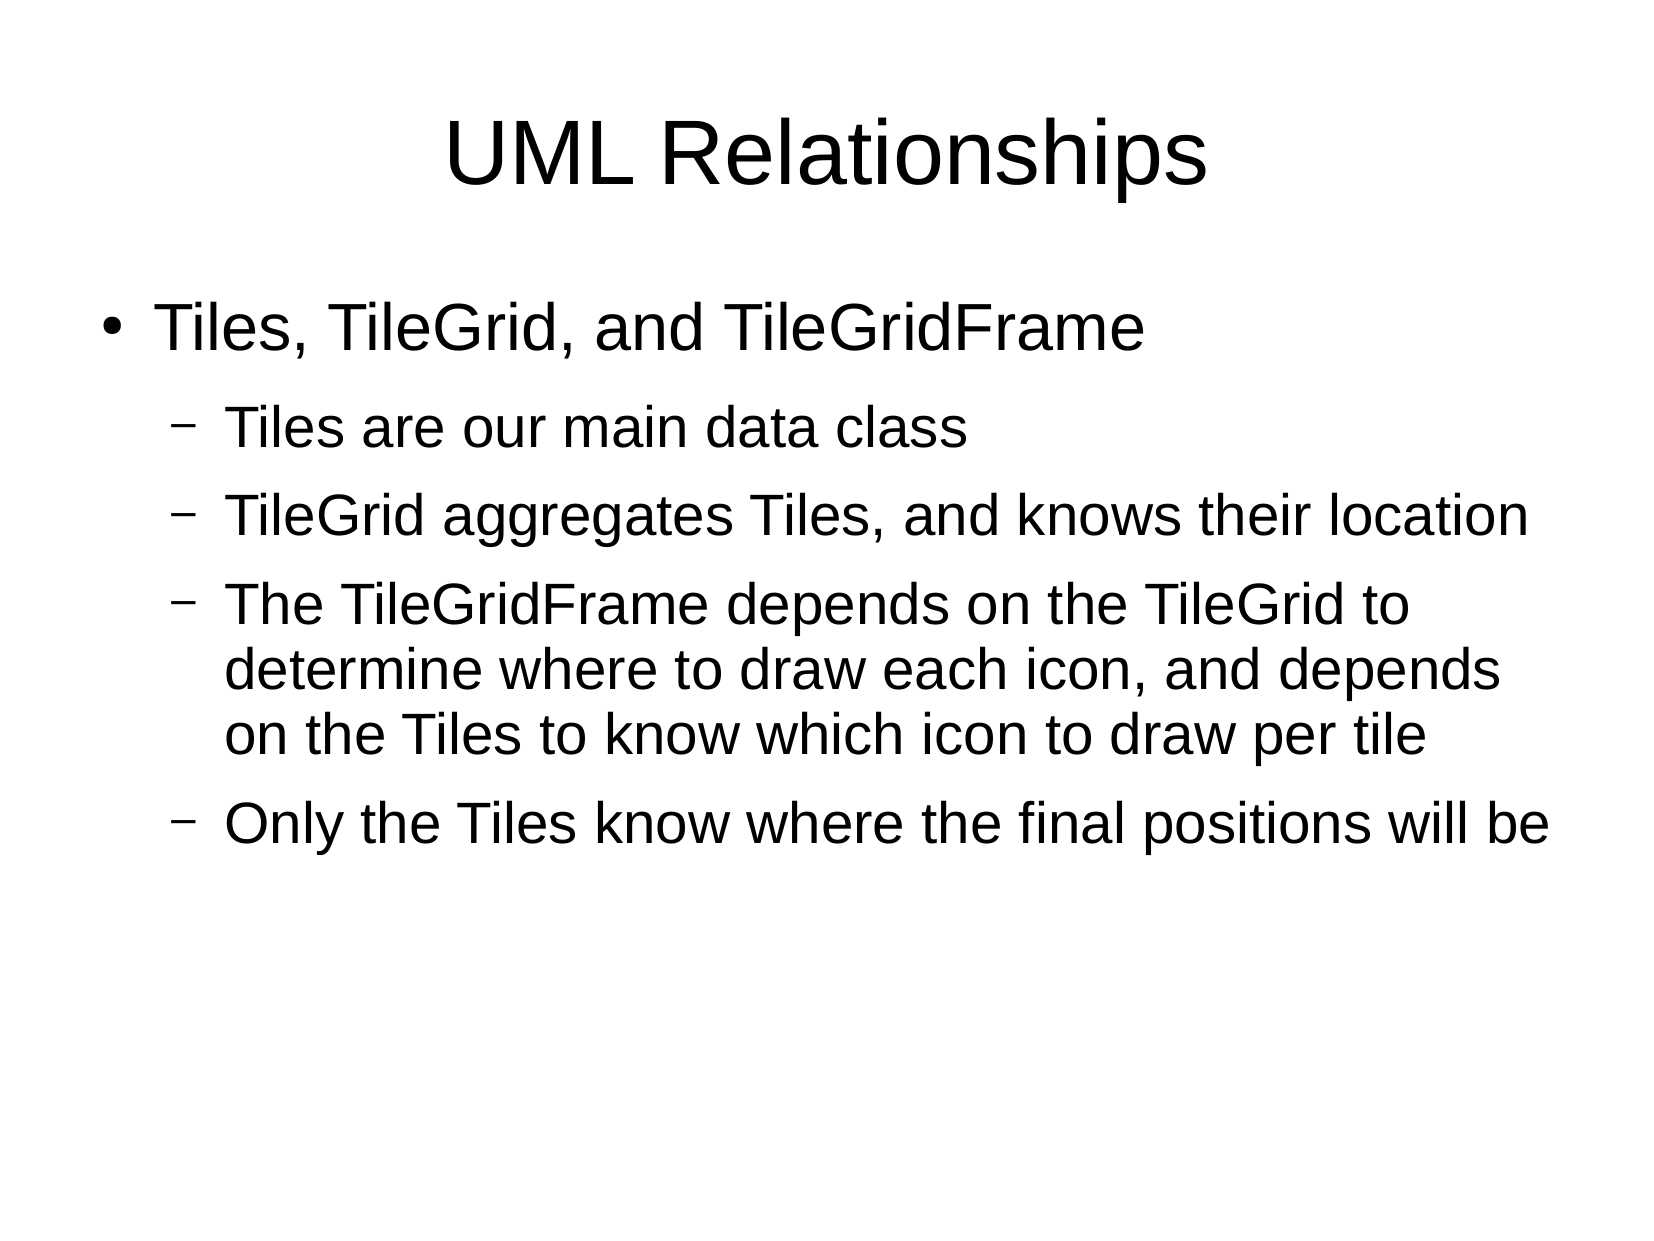

# UML Relationships
Tiles, TileGrid, and TileGridFrame
Tiles are our main data class
TileGrid aggregates Tiles, and knows their location
The TileGridFrame depends on the TileGrid to determine where to draw each icon, and depends on the Tiles to know which icon to draw per tile
Only the Tiles know where the final positions will be